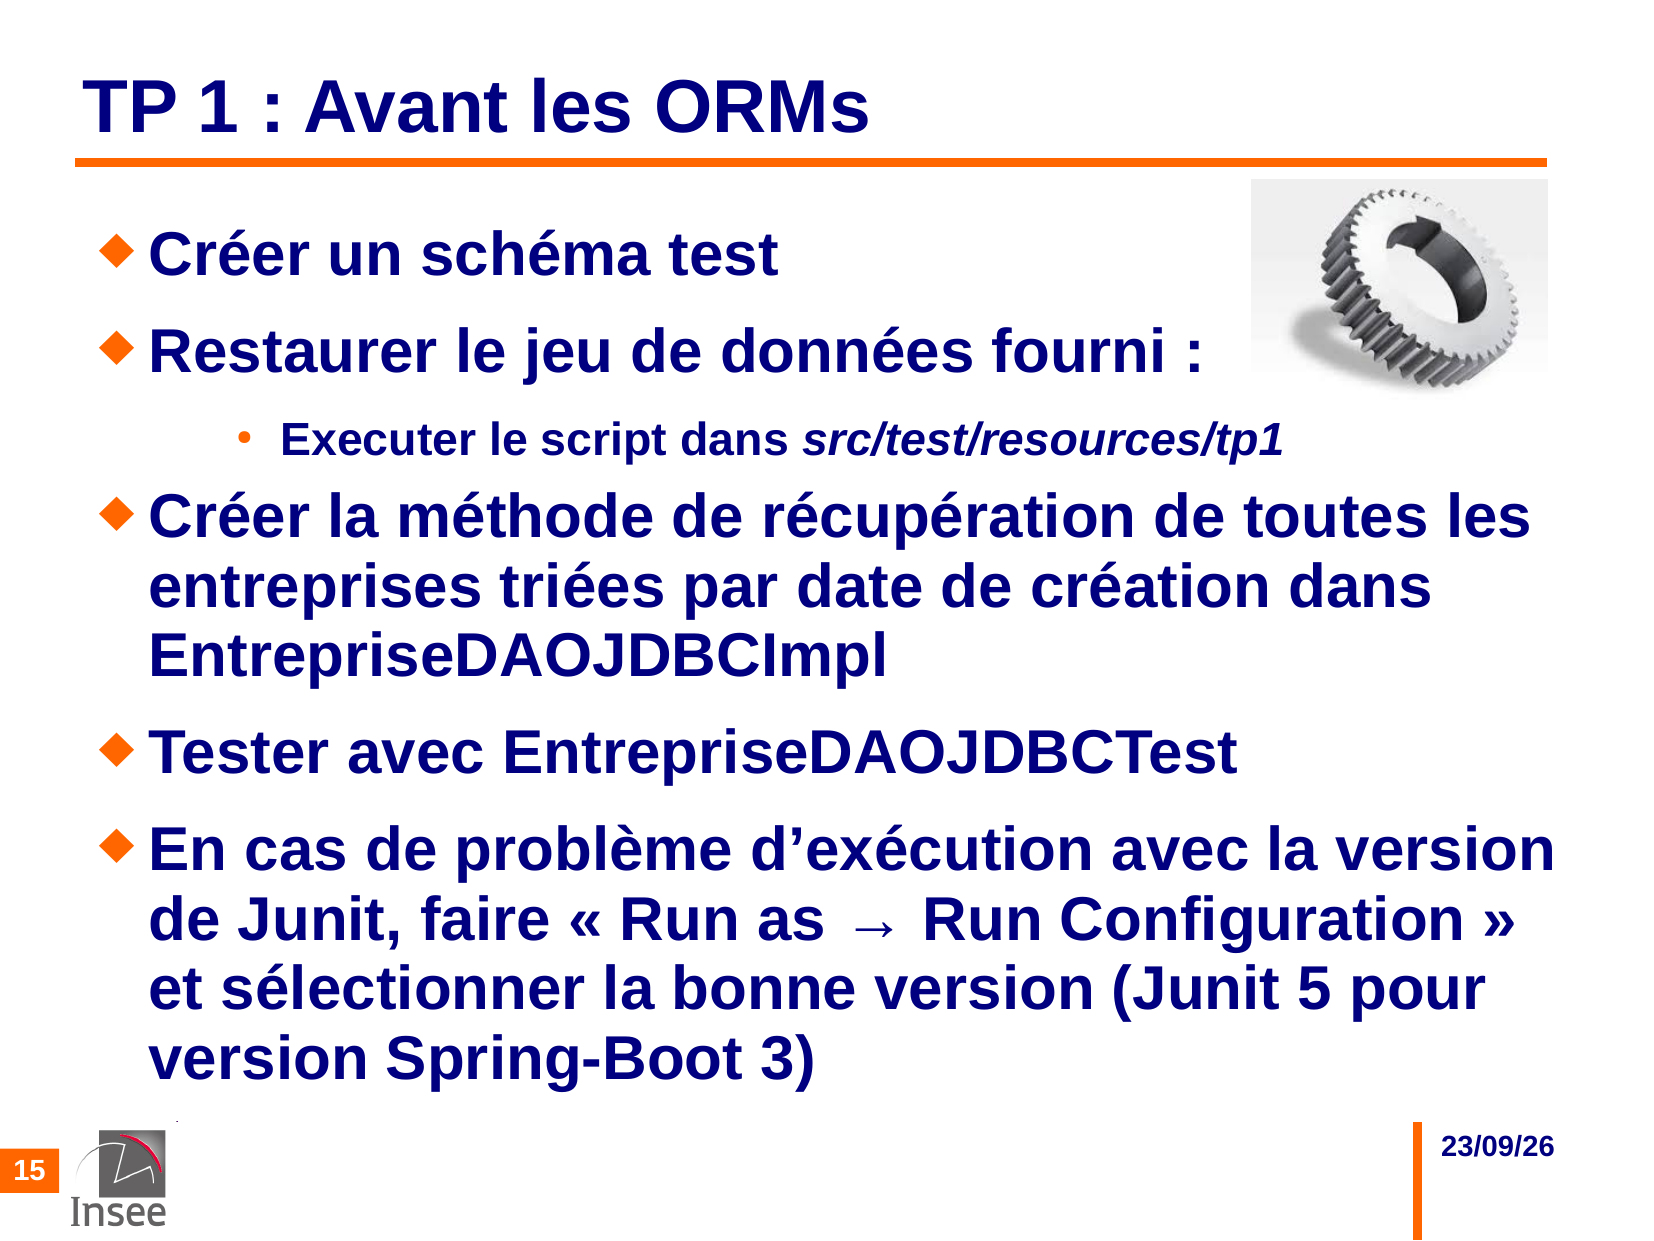

# TP 1 : Avant les ORMs
Créer un schéma test
Restaurer le jeu de données fourni :
Executer le script dans src/test/resources/tp1
Créer la méthode de récupération de toutes les entreprises triées par date de création dans EntrepriseDAOJDBCImpl
Tester avec EntrepriseDAOJDBCTest
En cas de problème d’exécution avec la version de Junit, faire « Run as → Run Configuration » et sélectionner la bonne version (Junit 5 pour version Spring-Boot 3)
15